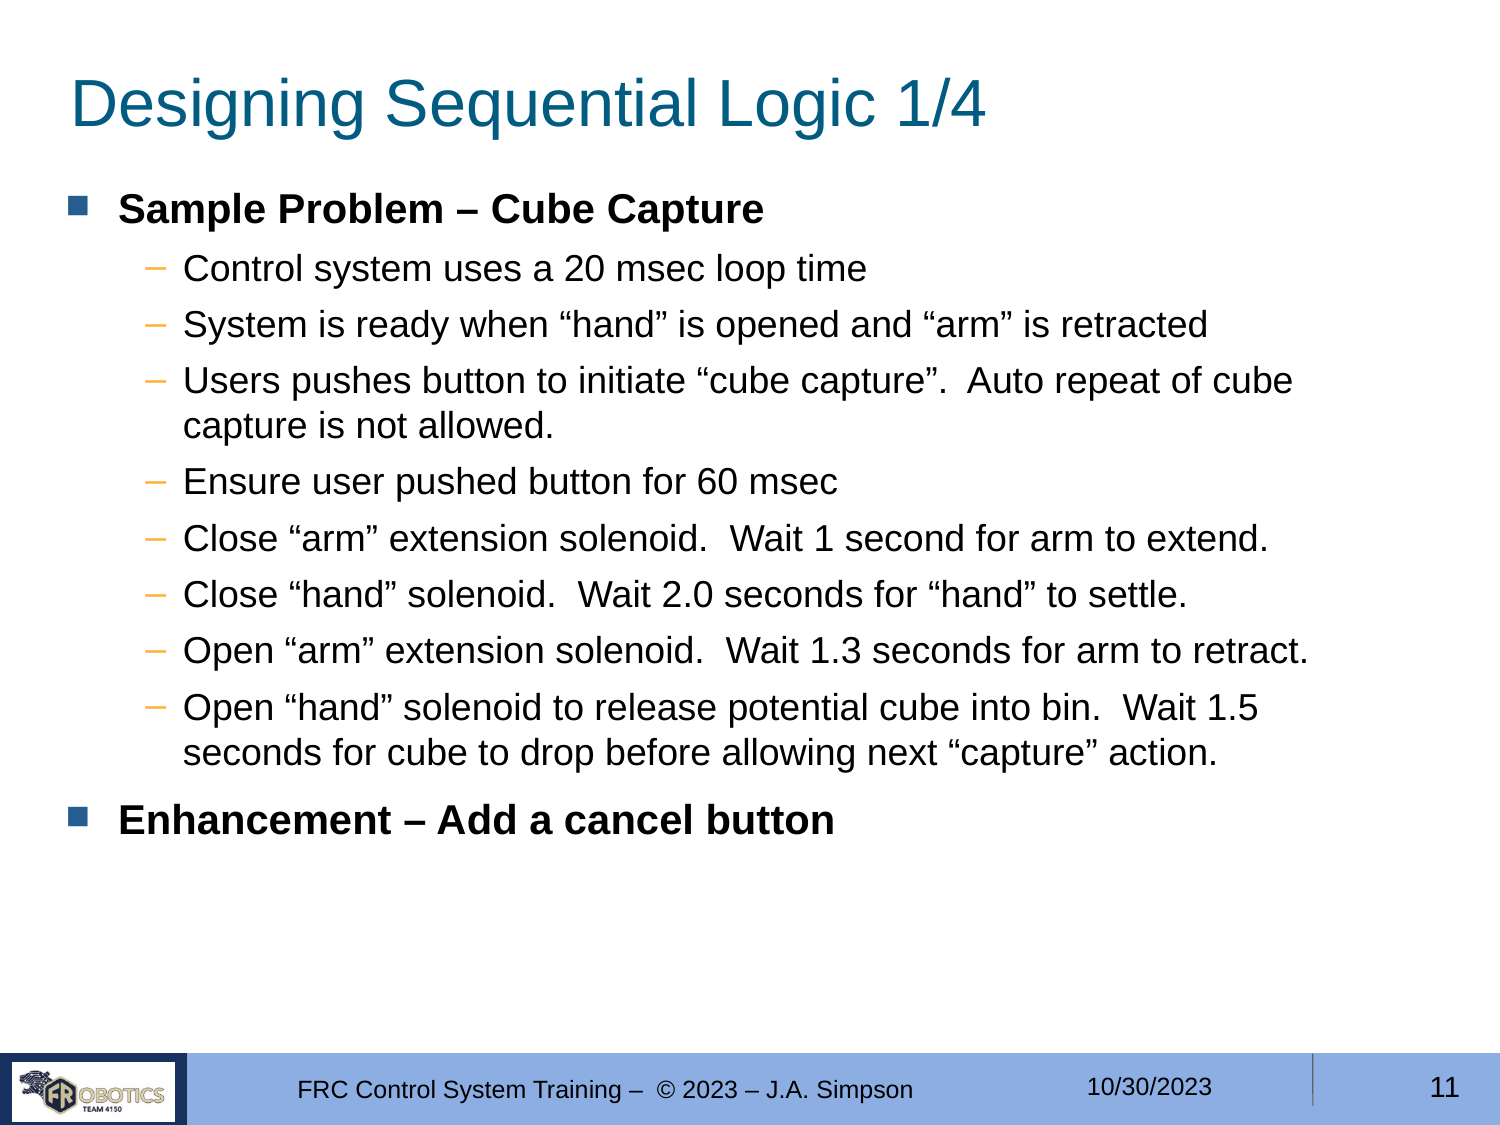

# Designing Sequential Logic 1/4
Sample Problem – Cube Capture
Control system uses a 20 msec loop time
System is ready when “hand” is opened and “arm” is retracted
Users pushes button to initiate “cube capture”. Auto repeat of cube capture is not allowed.
Ensure user pushed button for 60 msec
Close “arm” extension solenoid. Wait 1 second for arm to extend.
Close “hand” solenoid. Wait 2.0 seconds for “hand” to settle.
Open “arm” extension solenoid. Wait 1.3 seconds for arm to retract.
Open “hand” solenoid to release potential cube into bin. Wait 1.5 seconds for cube to drop before allowing next “capture” action.
Enhancement – Add a cancel button
10/30/2023
FRC Control System Training – © 2023 – J.A. Simpson